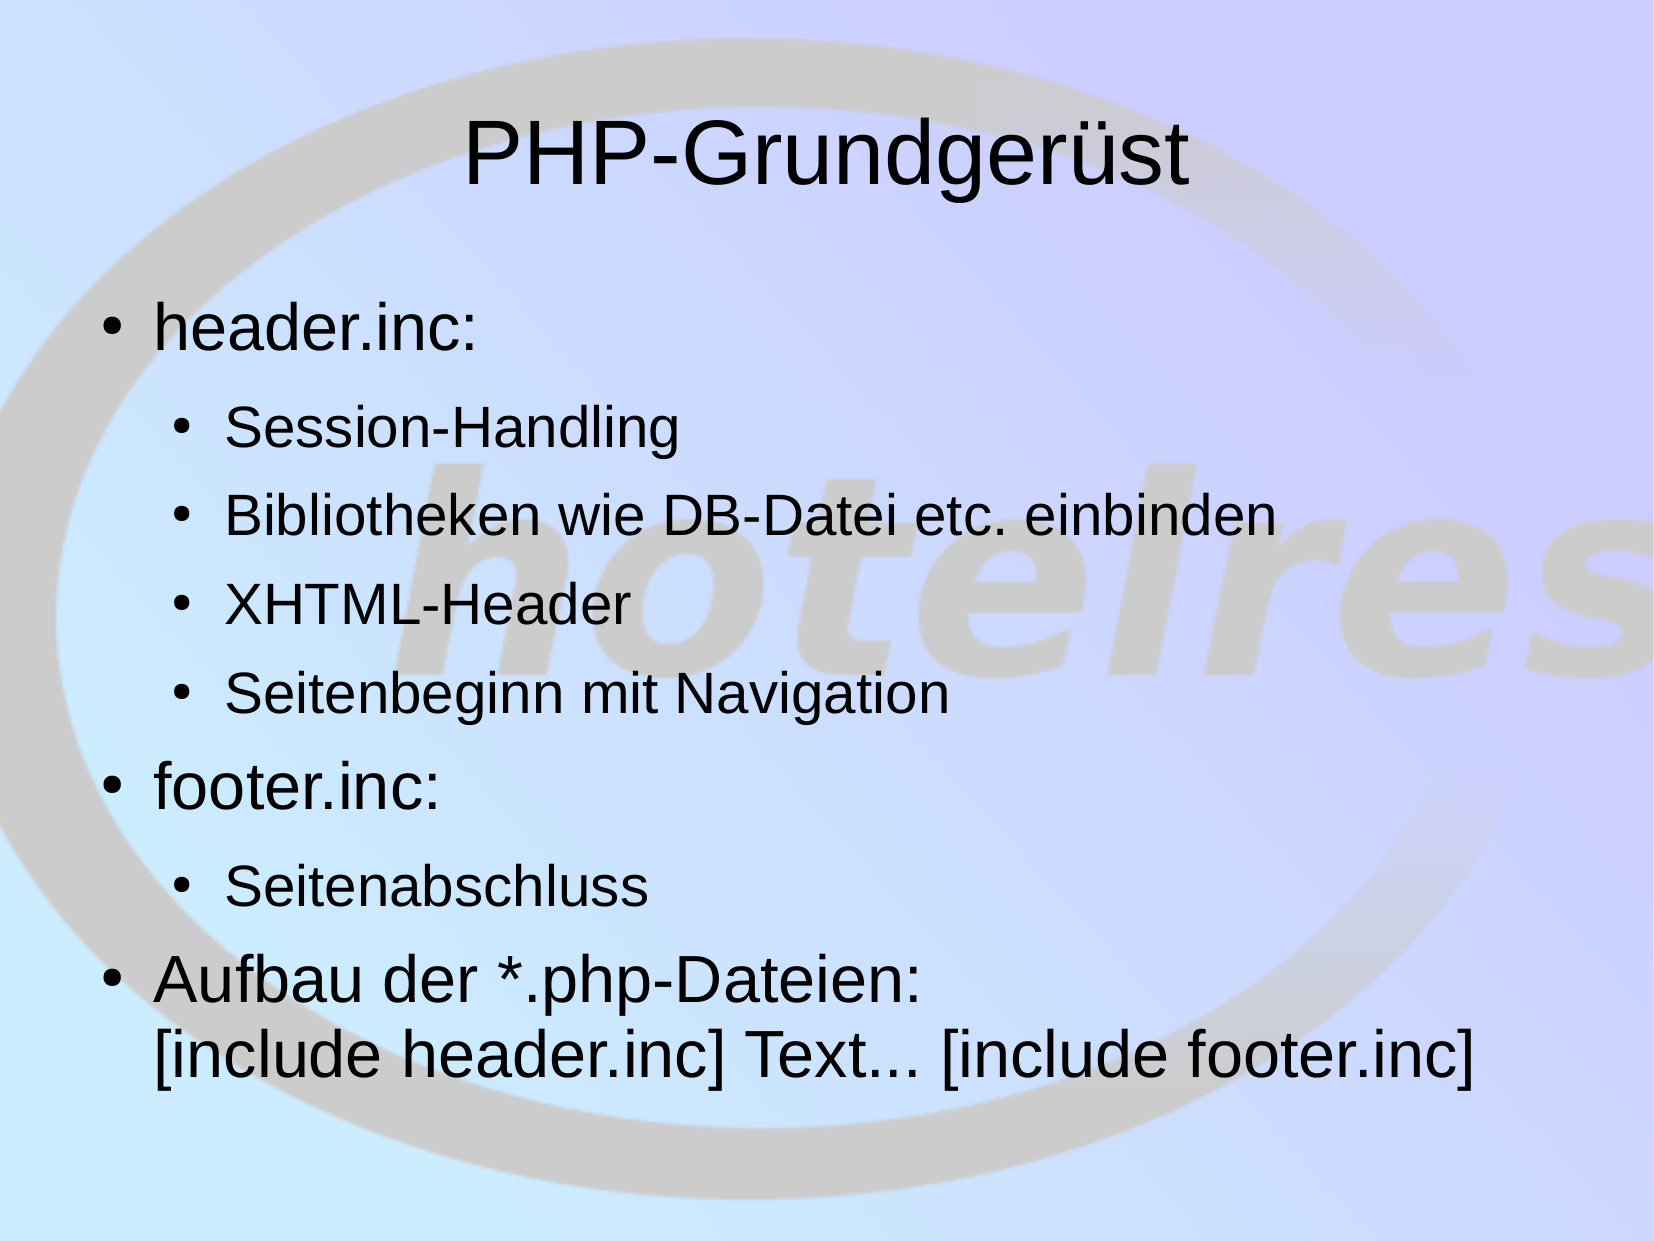

# PHP-Grundgerüst
header.inc:
Session-Handling
Bibliotheken wie DB-Datei etc. einbinden
XHTML-Header
Seitenbeginn mit Navigation
footer.inc:
Seitenabschluss
Aufbau der *.php-Dateien:
[include header.inc] Text... [include footer.inc]